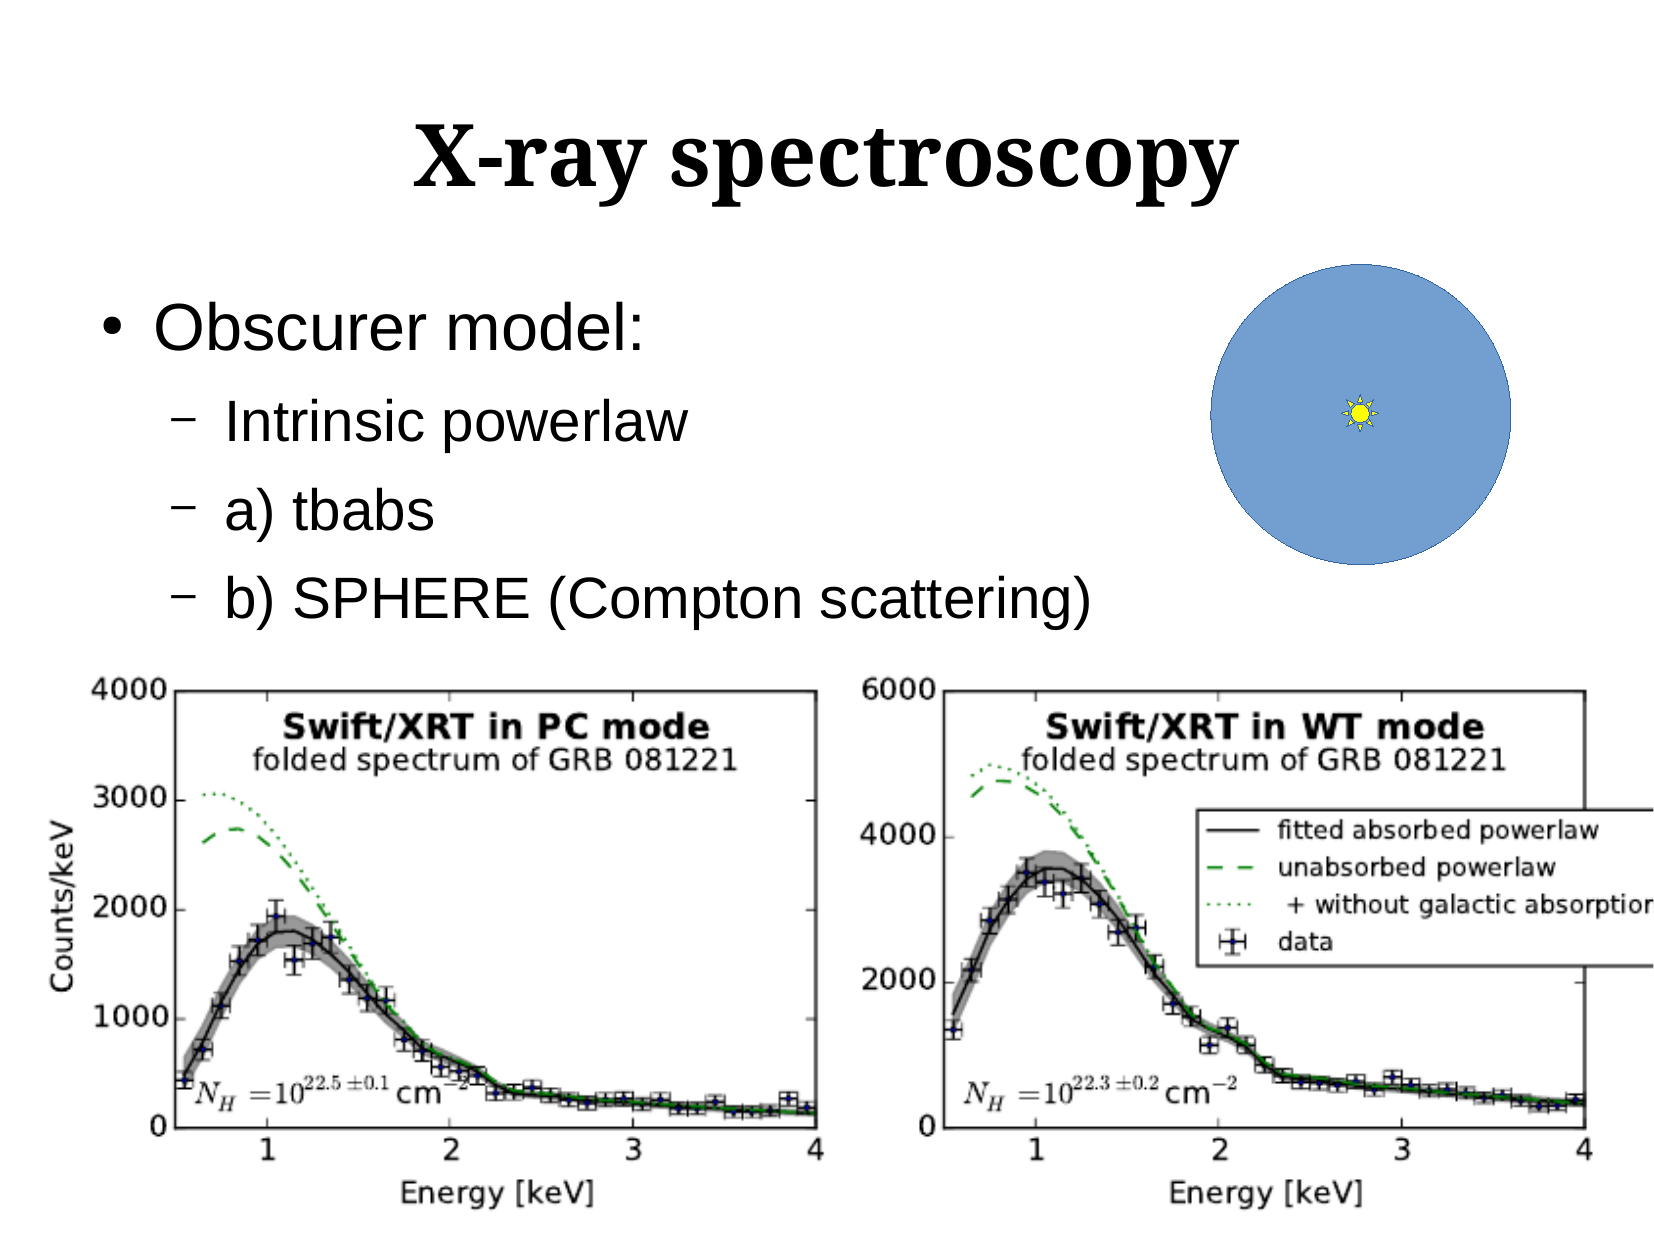

# X-ray spectroscopy
Obscurer model:
Intrinsic powerlaw
a) tbabs
b) SPHERE (Compton scattering)
Normalisation